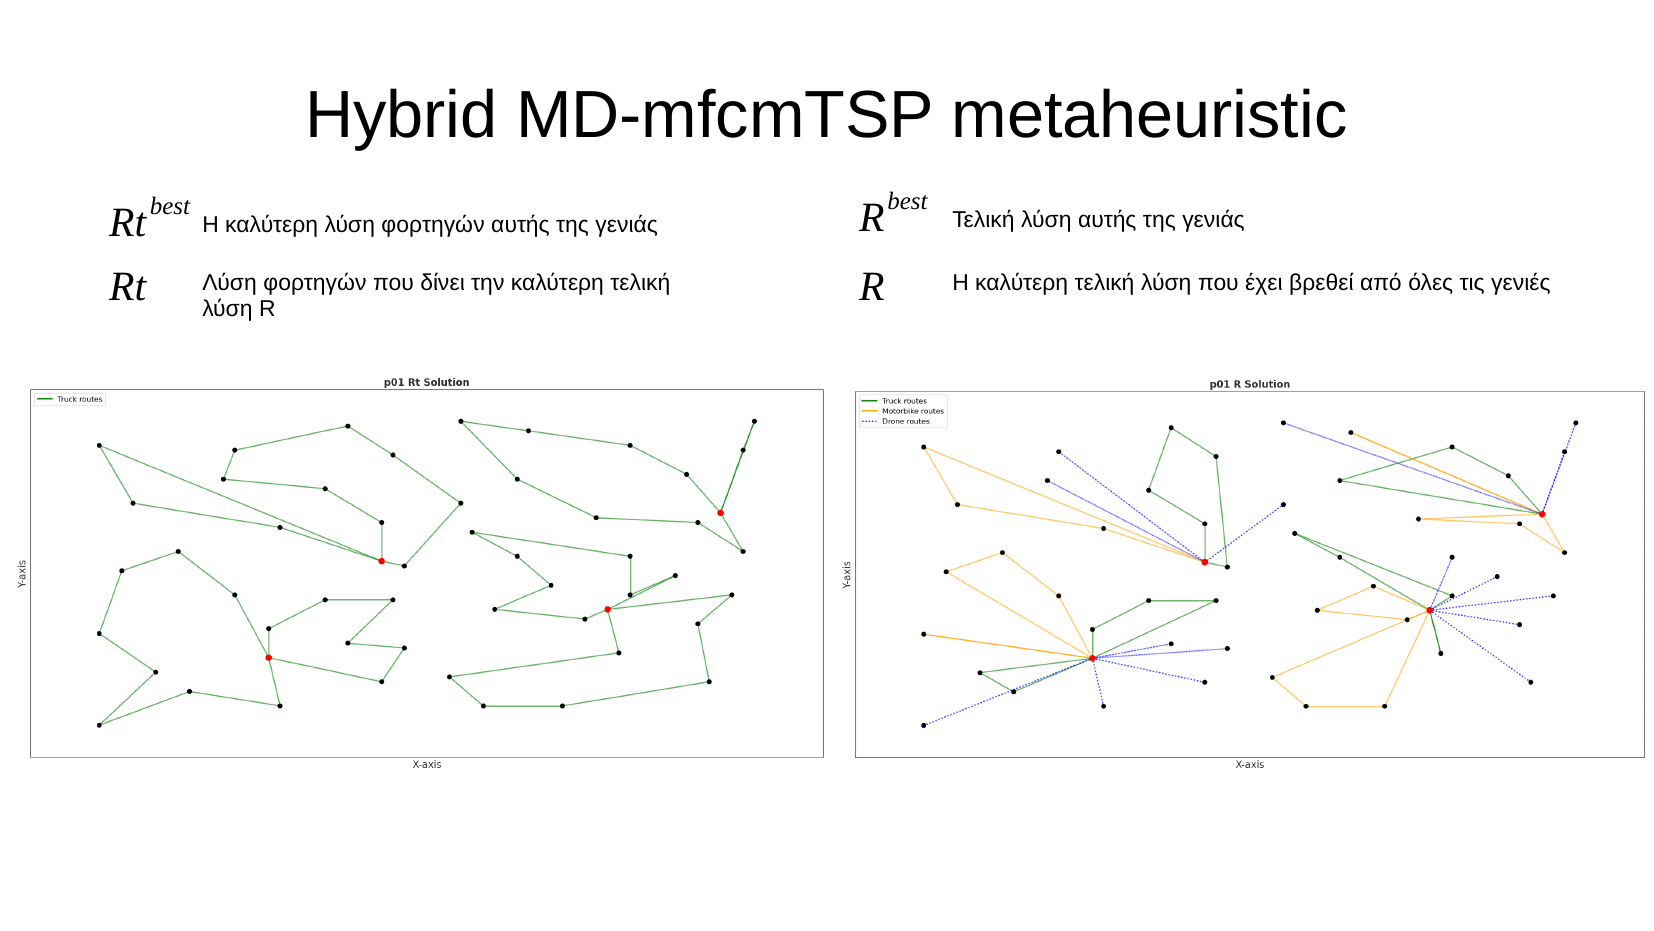

# Hybrid MD-mfcmTSP metaheuristic
Τελική λύση αυτής της γενιάς
Η καλύτερη λύση φορτηγών αυτής της γενιάς
Λύση φορτηγών που δίνει την καλύτερη τελική λύση R
Η καλύτερη τελική λύση που έχει βρεθεί από όλες τις γενιές